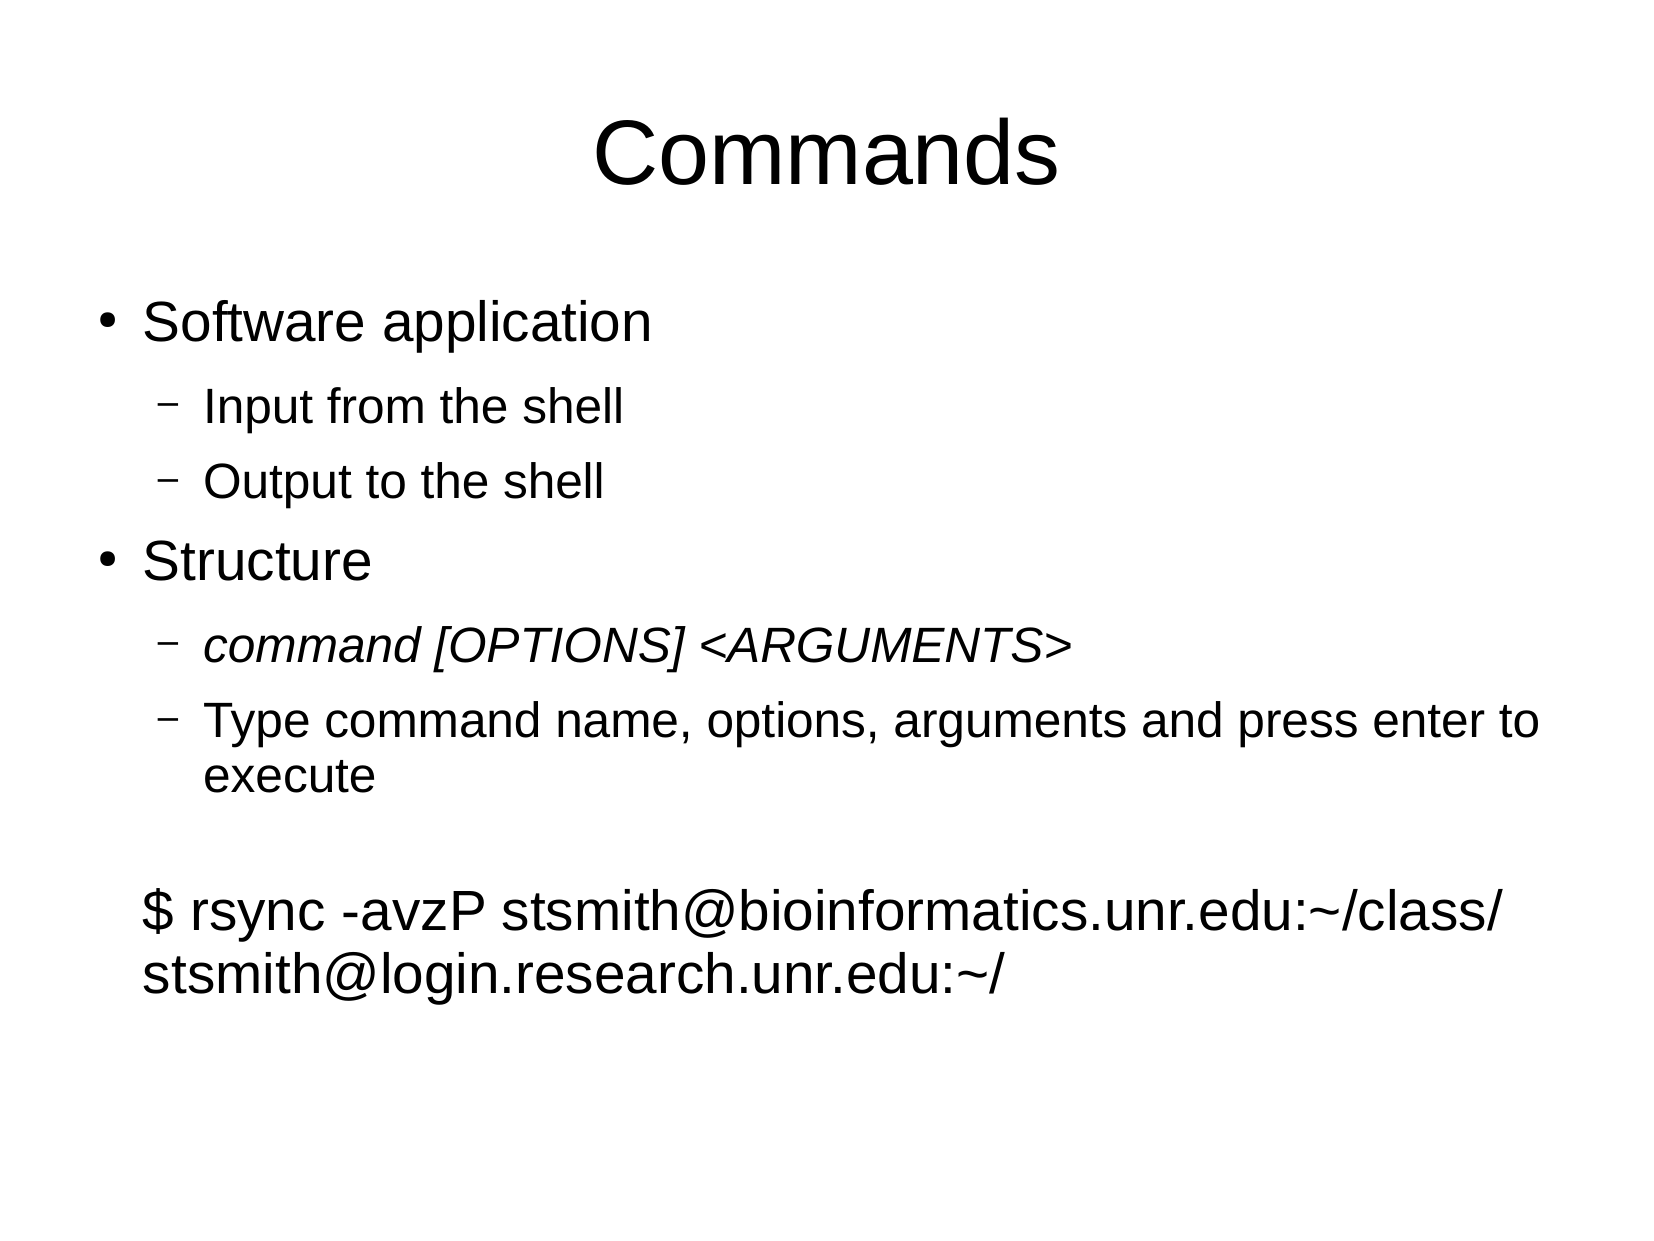

# Commands
Software application
Input from the shell
Output to the shell
Structure
command [OPTIONS] <ARGUMENTS>
Type command name, options, arguments and press enter to execute
$ rsync -avzP stsmith@bioinformatics.unr.edu:~/class/ stsmith@login.research.unr.edu:~/